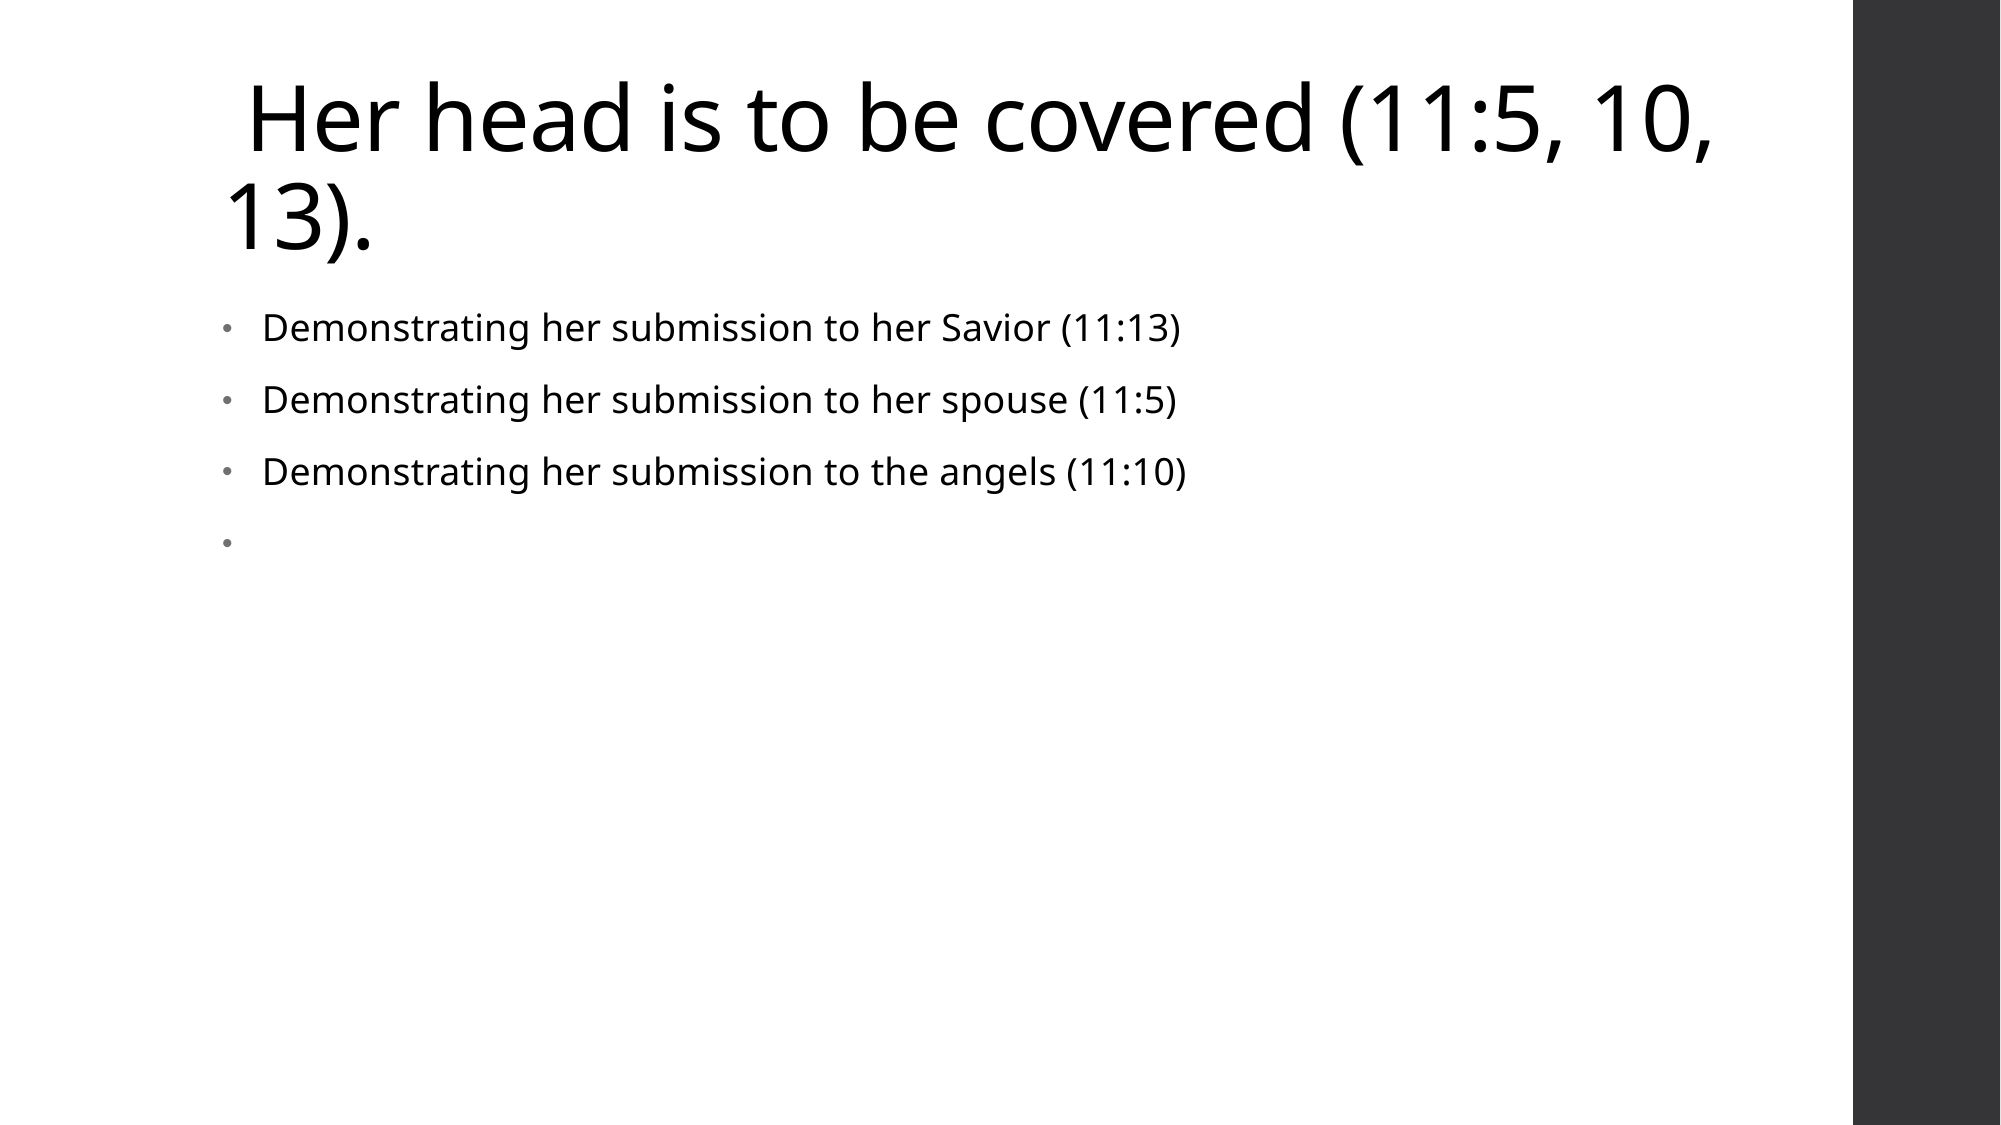

# Her head is to be covered (11:5, 10, 13).
 Demonstrating her submission to her Savior (11:13)
 Demonstrating her submission to her spouse (11:5)
 Demonstrating her submission to the angels (11:10)